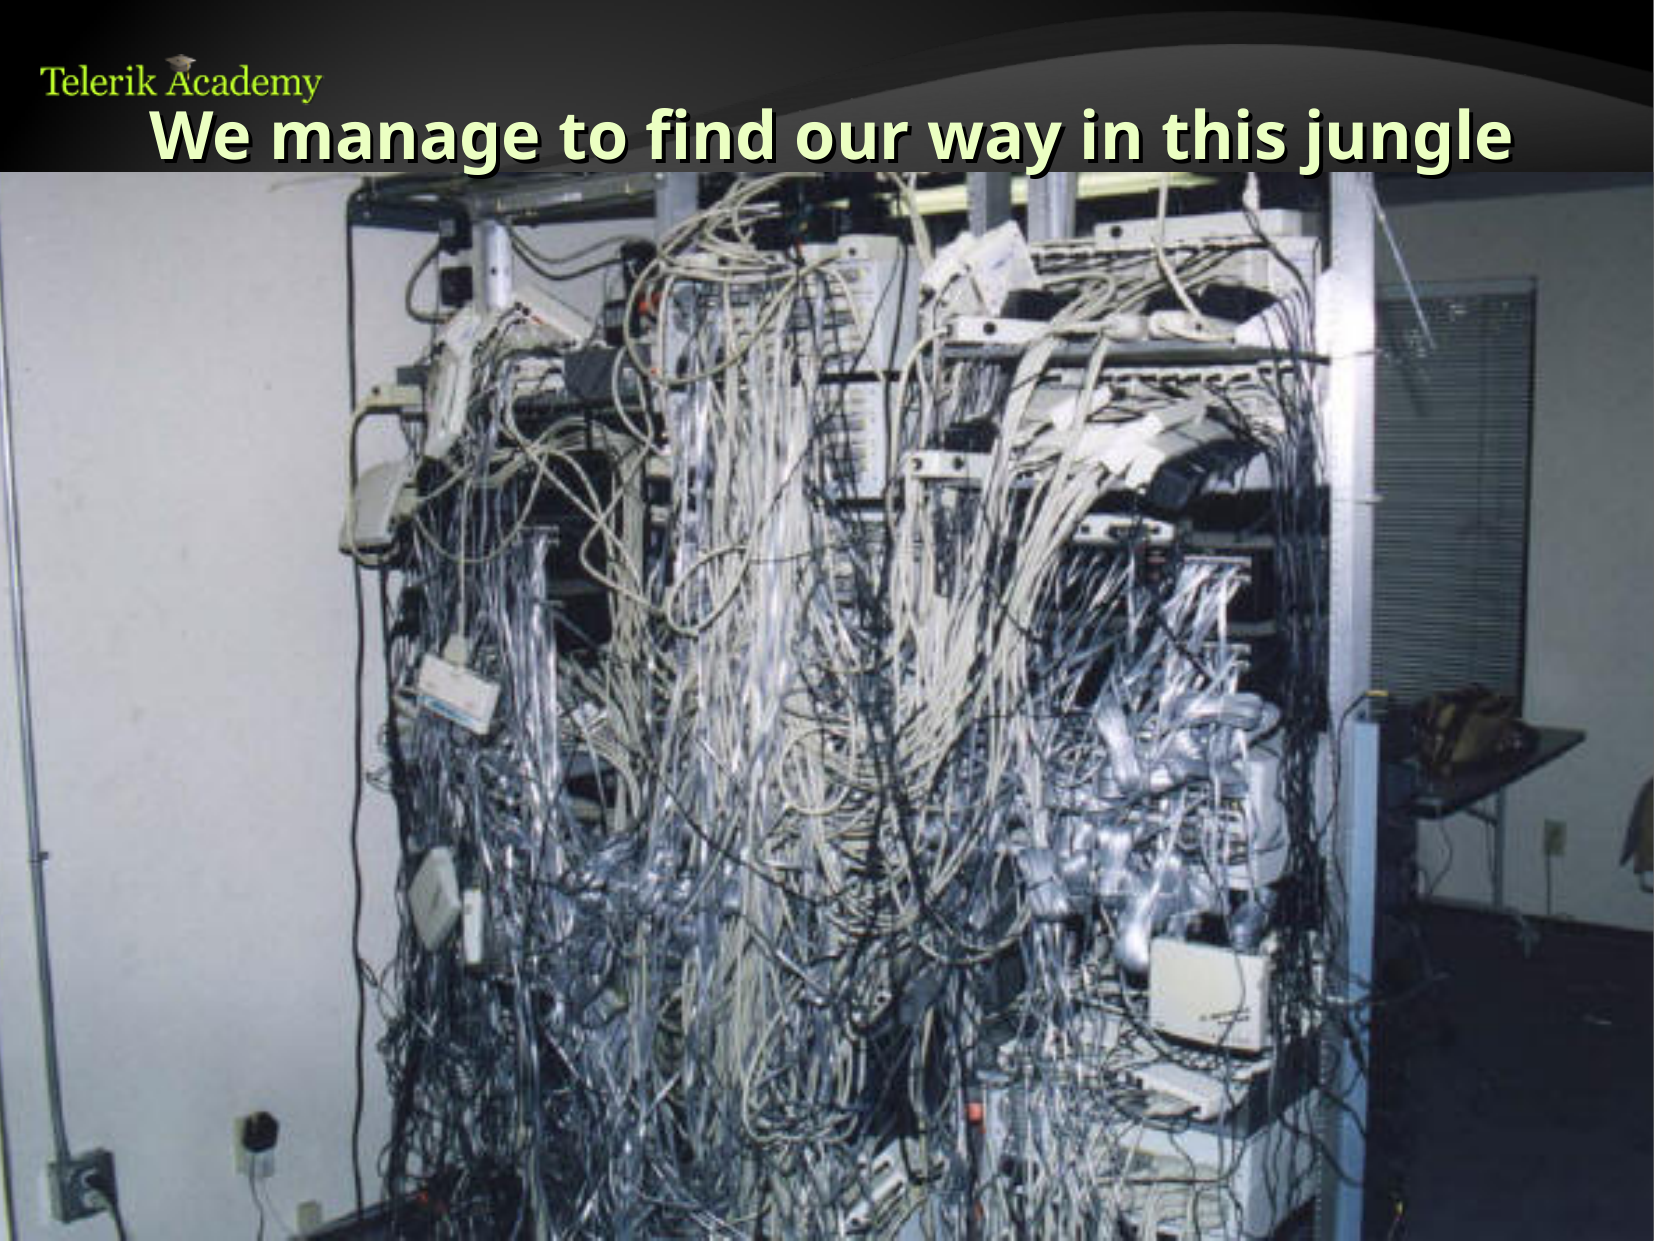

# We manage to find our way in this jungle